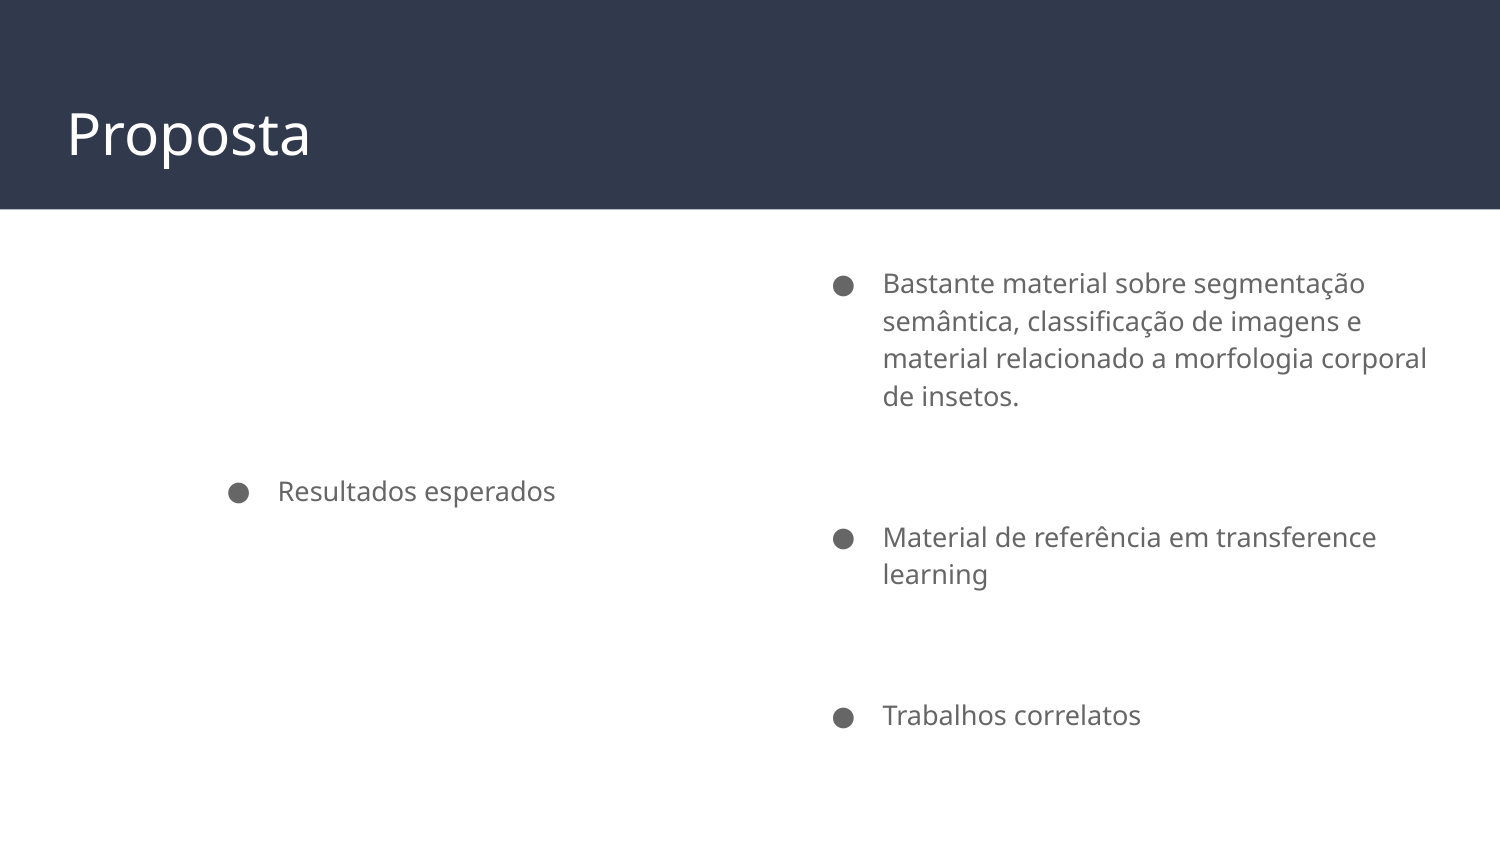

# Proposta
Resultados esperados
Bastante material sobre segmentação semântica, classificação de imagens e material relacionado a morfologia corporal de insetos.
Material de referência em transference learning
Trabalhos correlatos